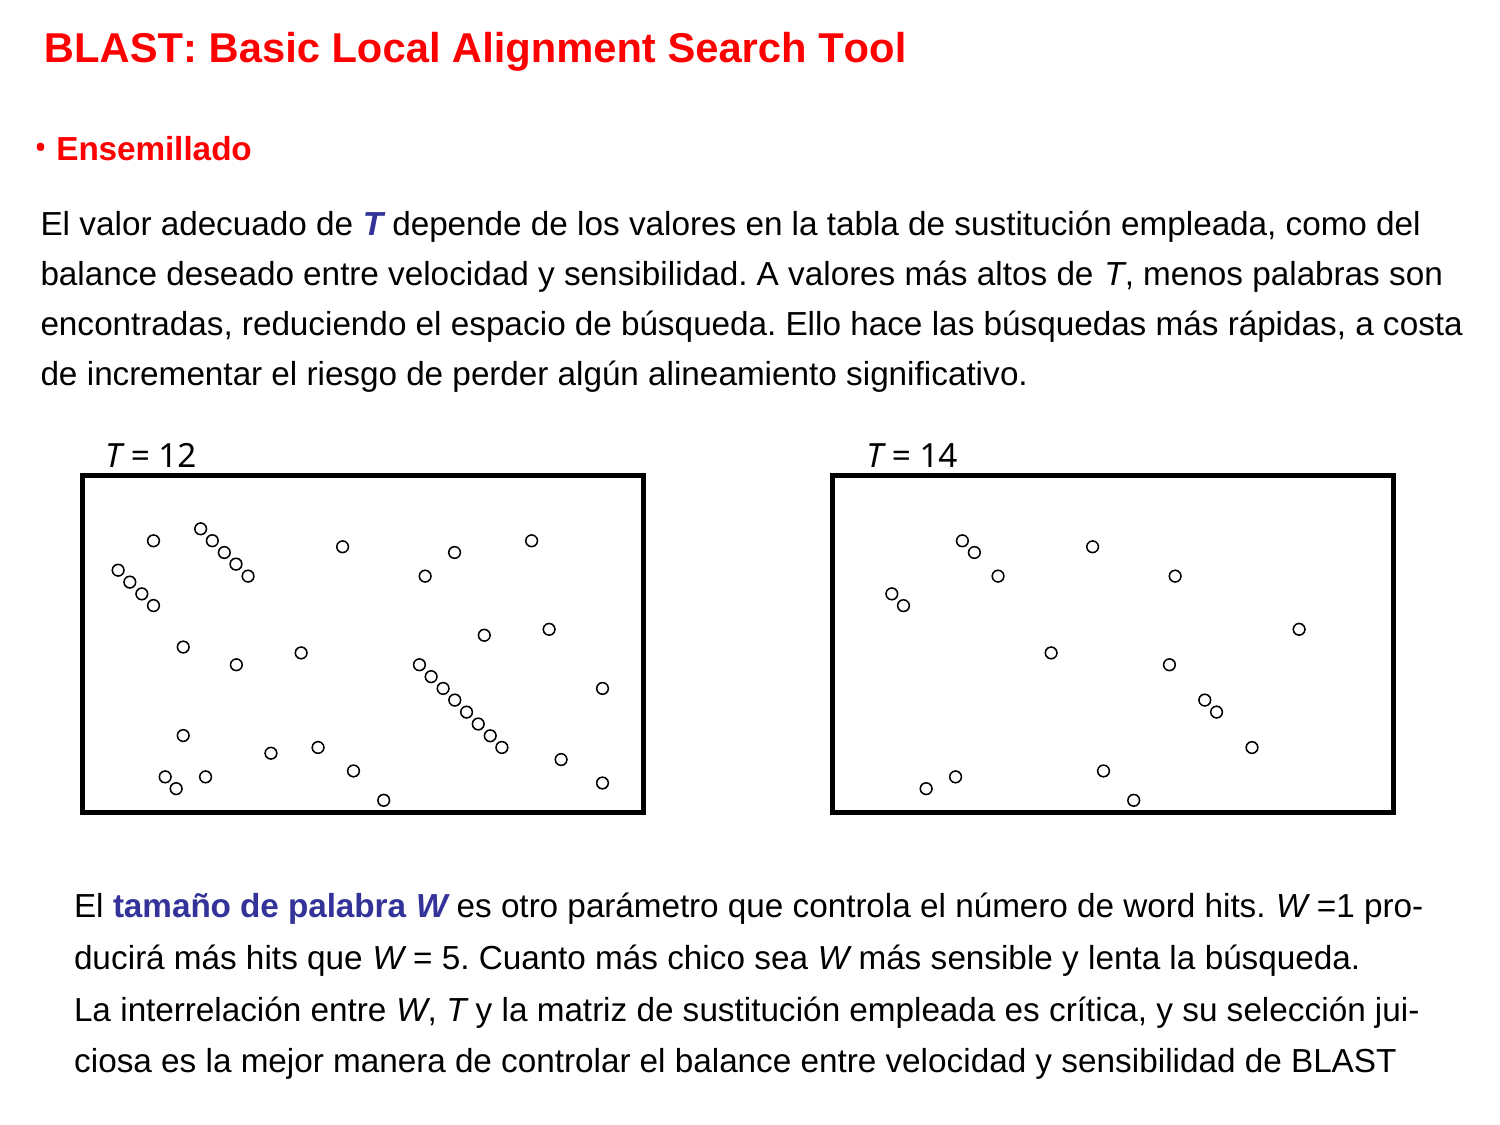

BLAST: Basic Local Alignment Search Tool
 Ensemillado
El valor adecuado de T depende de los valores en la tabla de sustitución empleada, como del
balance deseado entre velocidad y sensibilidad. A valores más altos de T, menos palabras son
encontradas, reduciendo el espacio de búsqueda. Ello hace las búsquedas más rápidas, a costa
de incrementar el riesgo de perder algún alineamiento significativo.
T = 12
T = 14
El tamaño de palabra W es otro parámetro que controla el número de word hits. W =1 pro-
ducirá más hits que W = 5. Cuanto más chico sea W más sensible y lenta la búsqueda.
La interrelación entre W, T y la matriz de sustitución empleada es crítica, y su selección jui-
ciosa es la mejor manera de controlar el balance entre velocidad y sensibilidad de BLAST